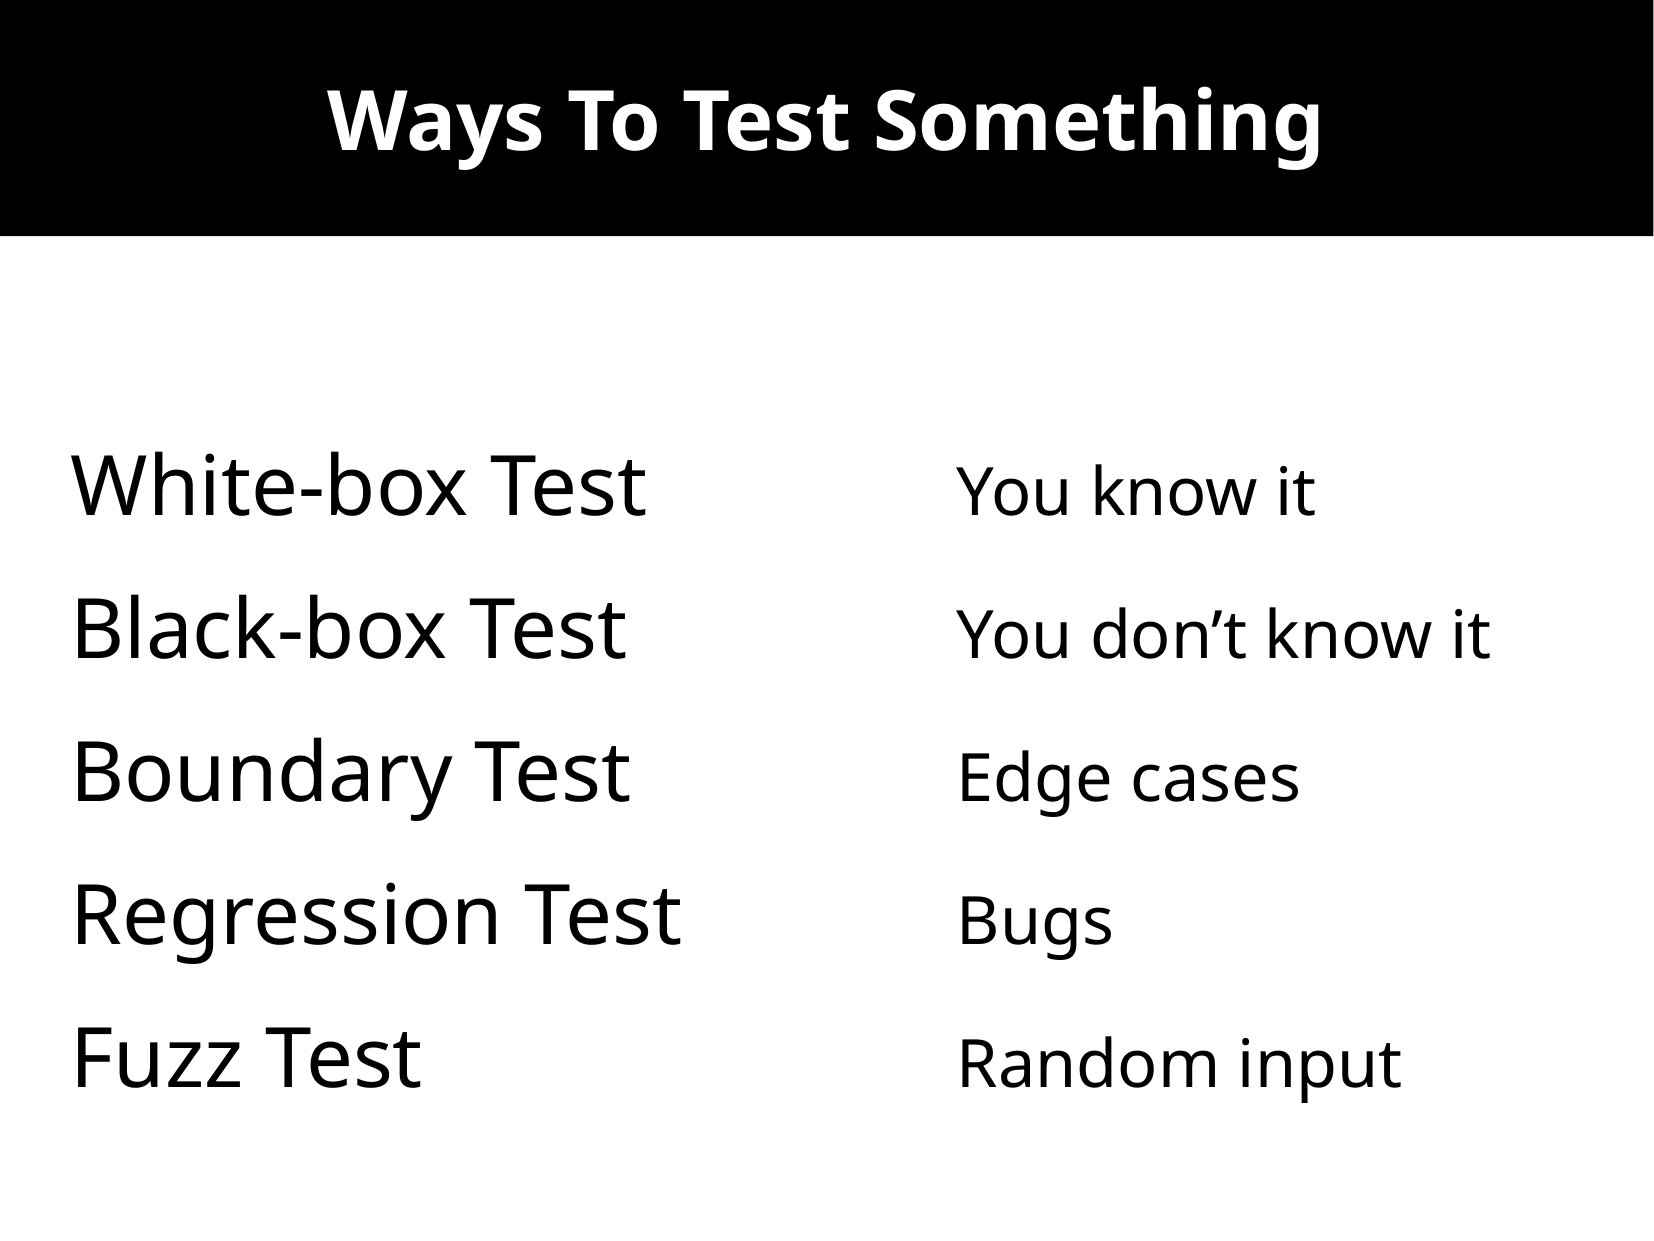

# Ways To Test Something
White-box Test					You know it
Black-box Test					You don’t know it
Boundary Test					Edge cases
Regression Test				Bugs
Fuzz Test								Random input